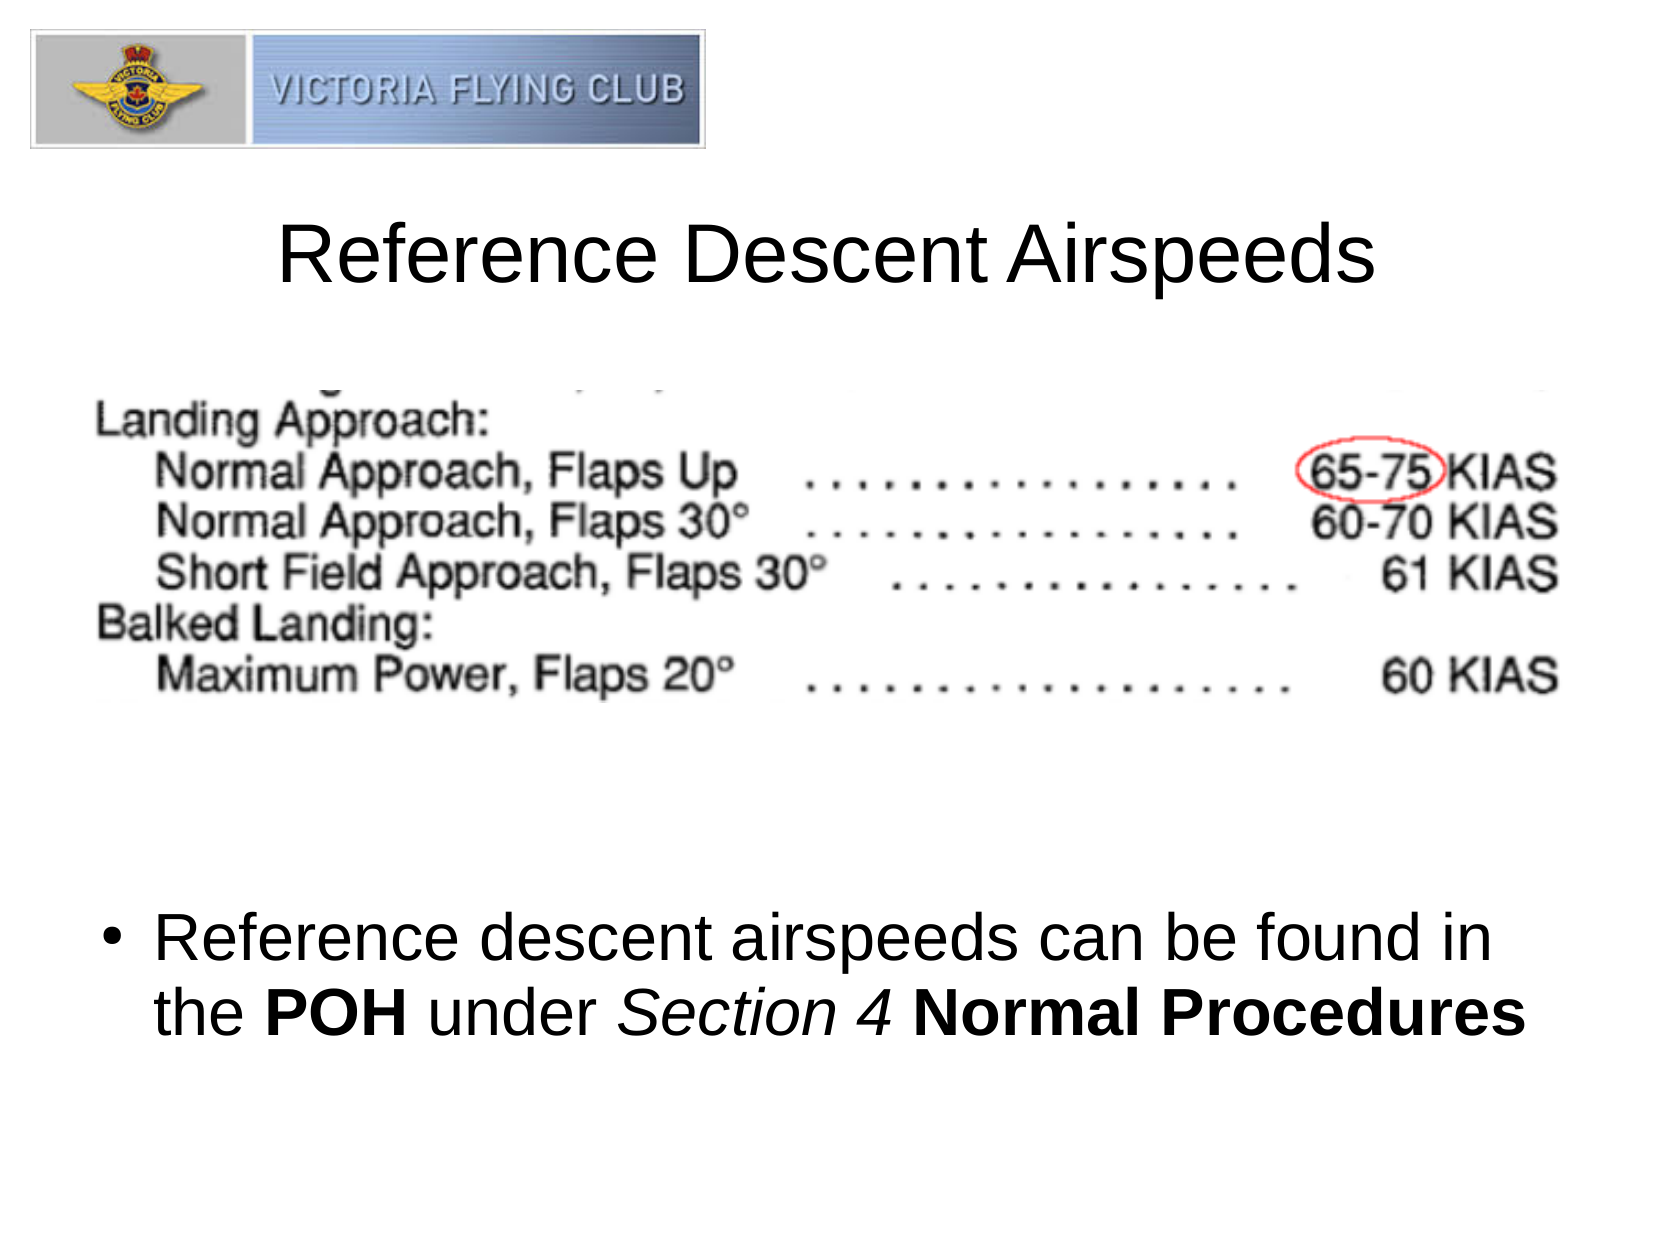

# Reference Descent Airspeeds
Reference descent airspeeds can be found in the POH under Section 4 Normal Procedures